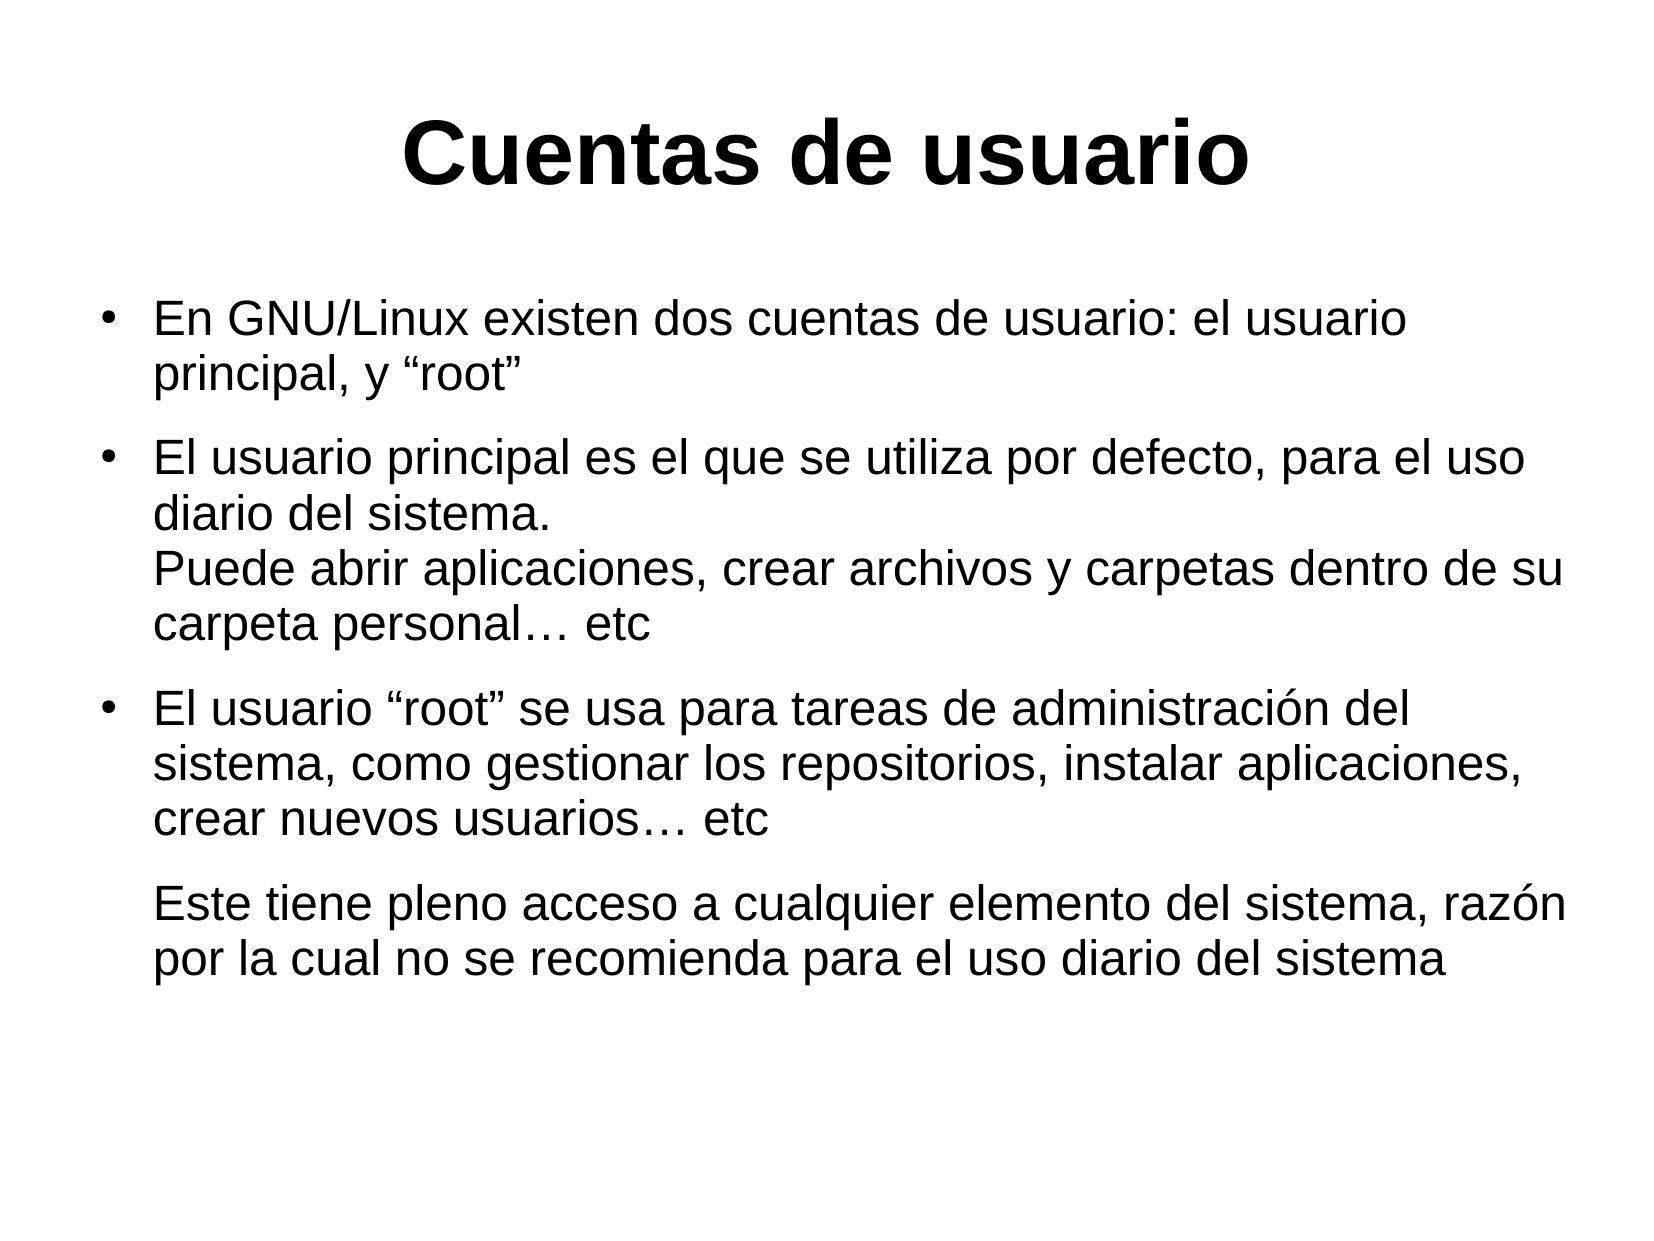

# Cuentas de usuario
En GNU/Linux existen dos cuentas de usuario: el usuario principal, y “root”
El usuario principal es el que se utiliza por defecto, para el uso diario del sistema.
Puede abrir aplicaciones, crear archivos y carpetas dentro de su carpeta personal… etc
El usuario “root” se usa para tareas de administración del sistema, como gestionar los repositorios, instalar aplicaciones, crear nuevos usuarios… etc
Este tiene pleno acceso a cualquier elemento del sistema, razón por la cual no se recomienda para el uso diario del sistema